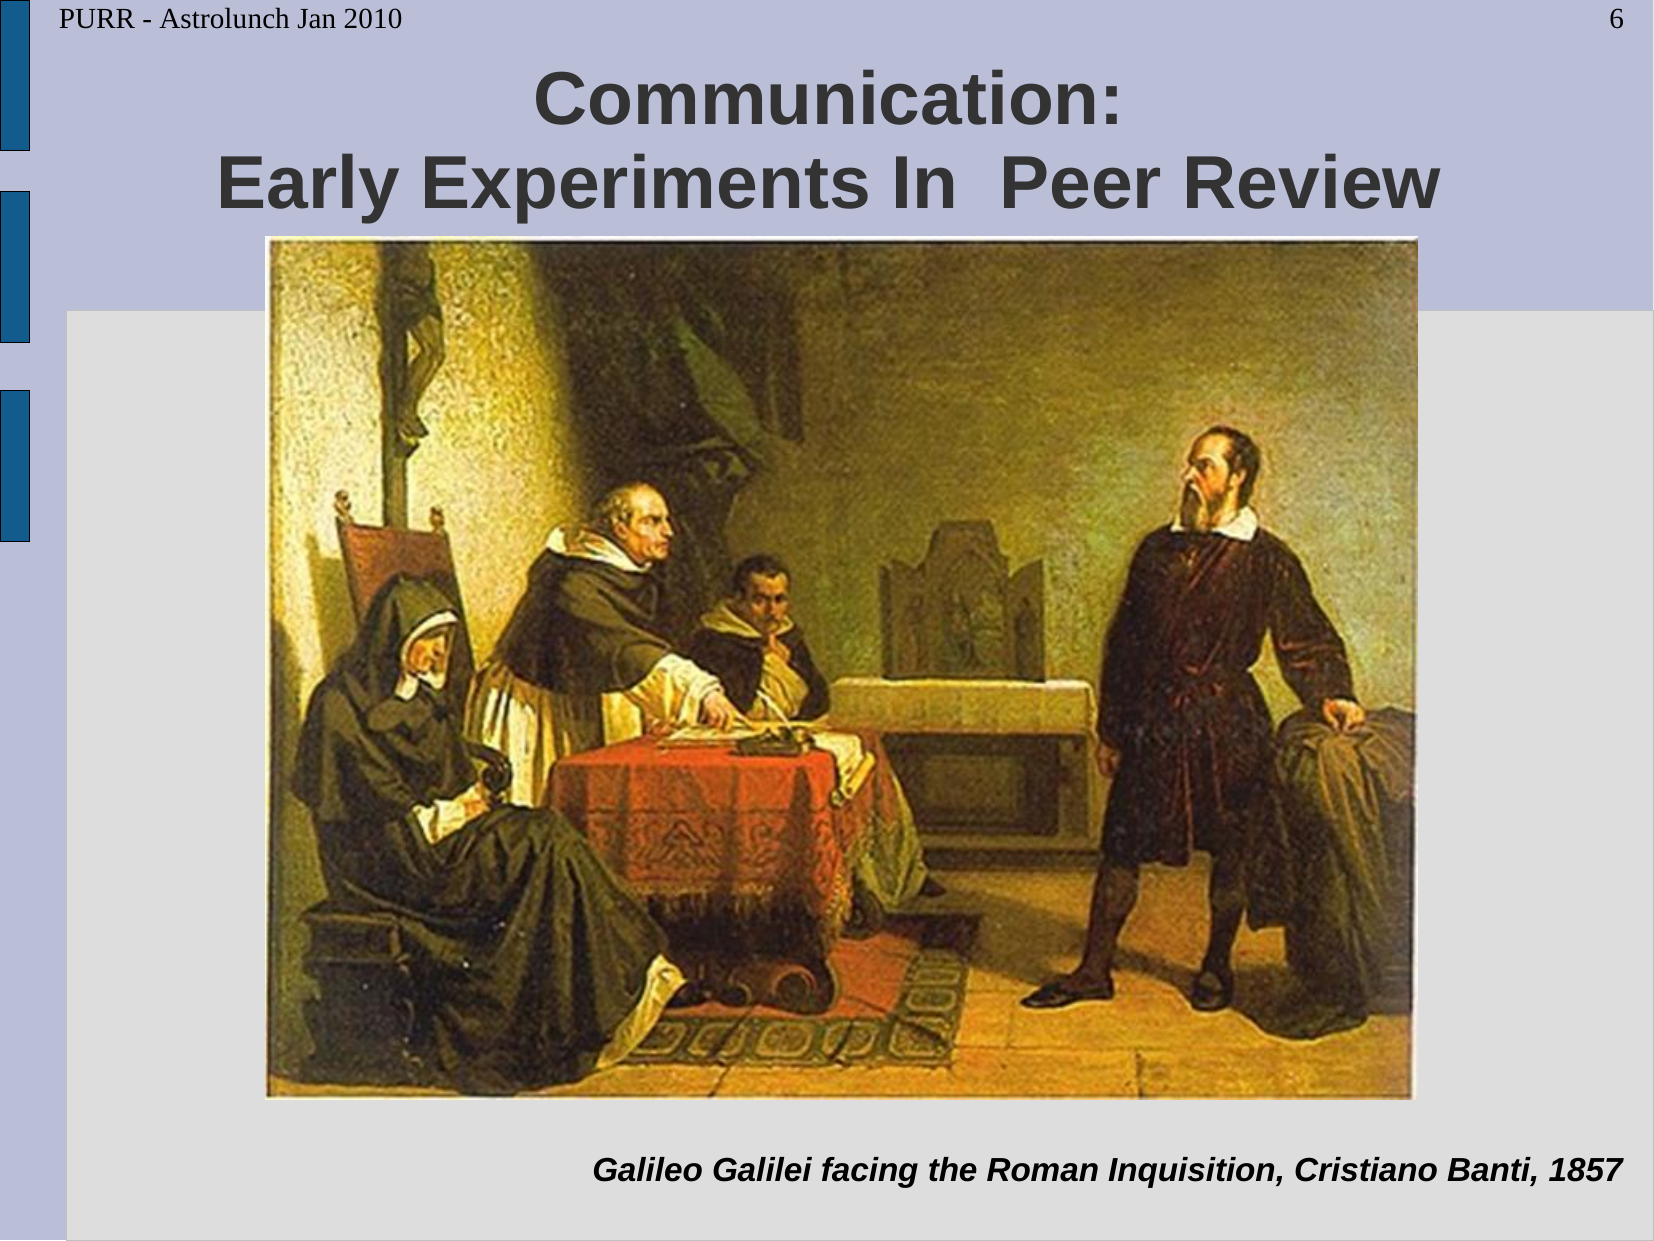

PURR - Astrolunch Jan 2010
6
# Communication: Early Experiments In Peer Review
Galileo Galilei facing the Roman Inquisition, Cristiano Banti, 1857